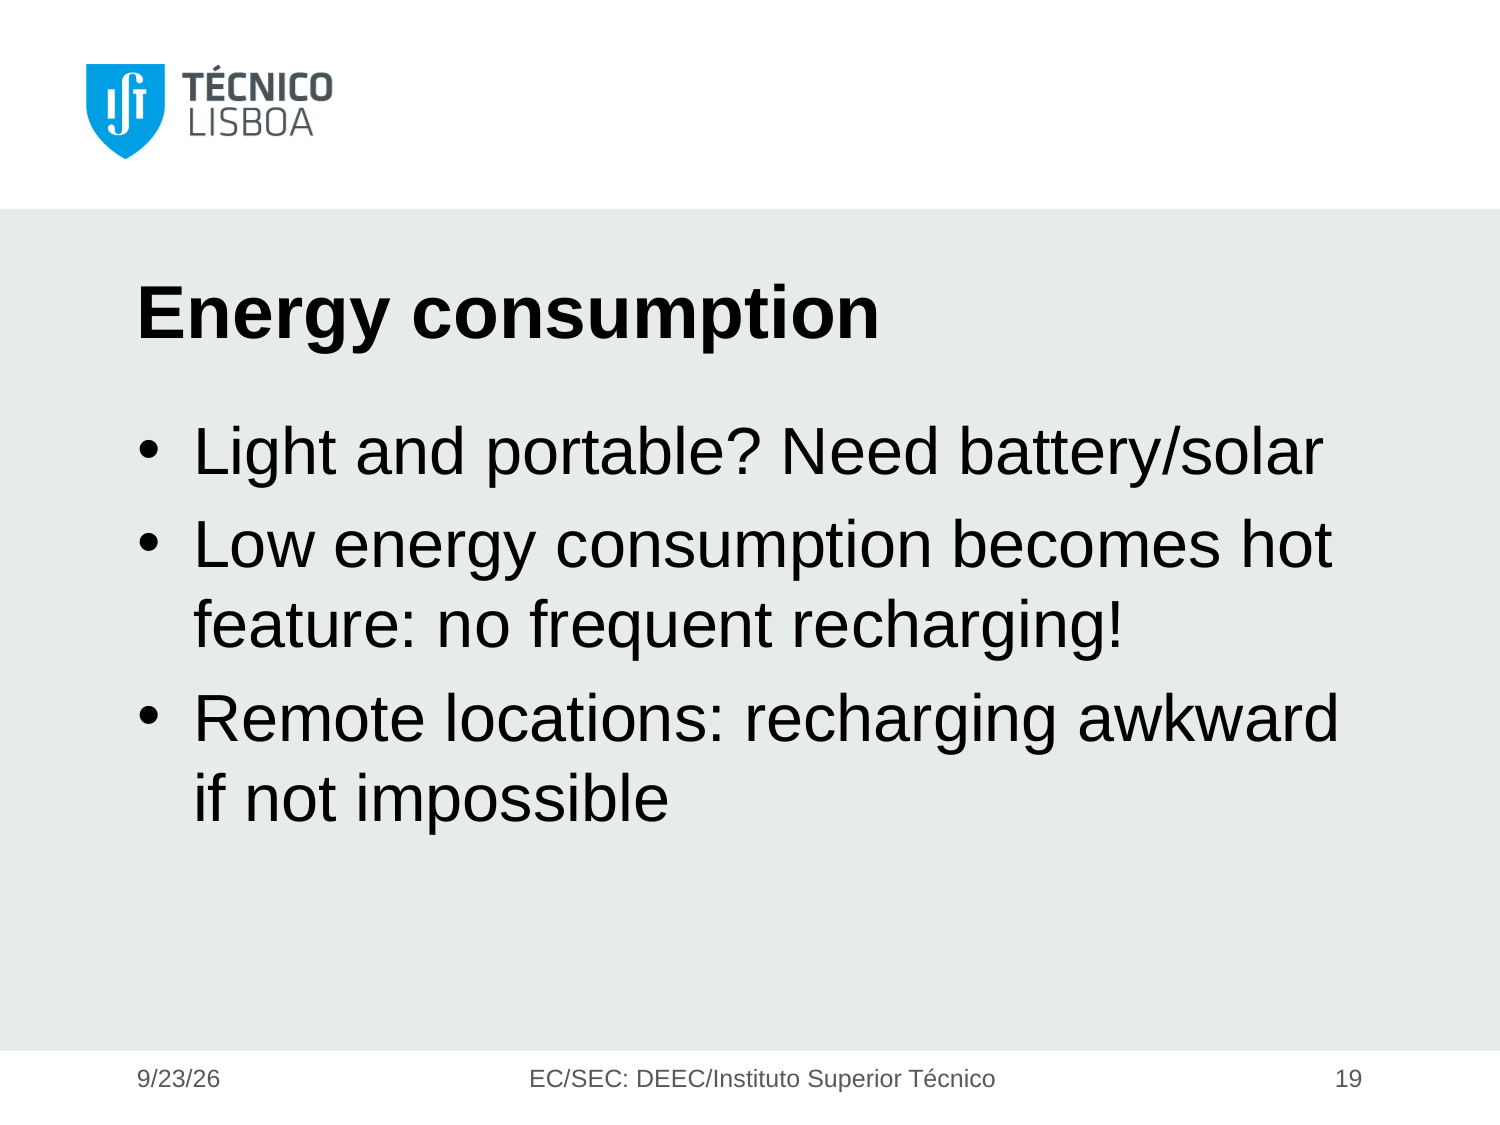

# Energy consumption
Light and portable? Need battery/solar
Low energy consumption becomes hot feature: no frequent recharging!
Remote locations: recharging awkward if not impossible
EC/SEC: DEEC/Instituto Superior Técnico